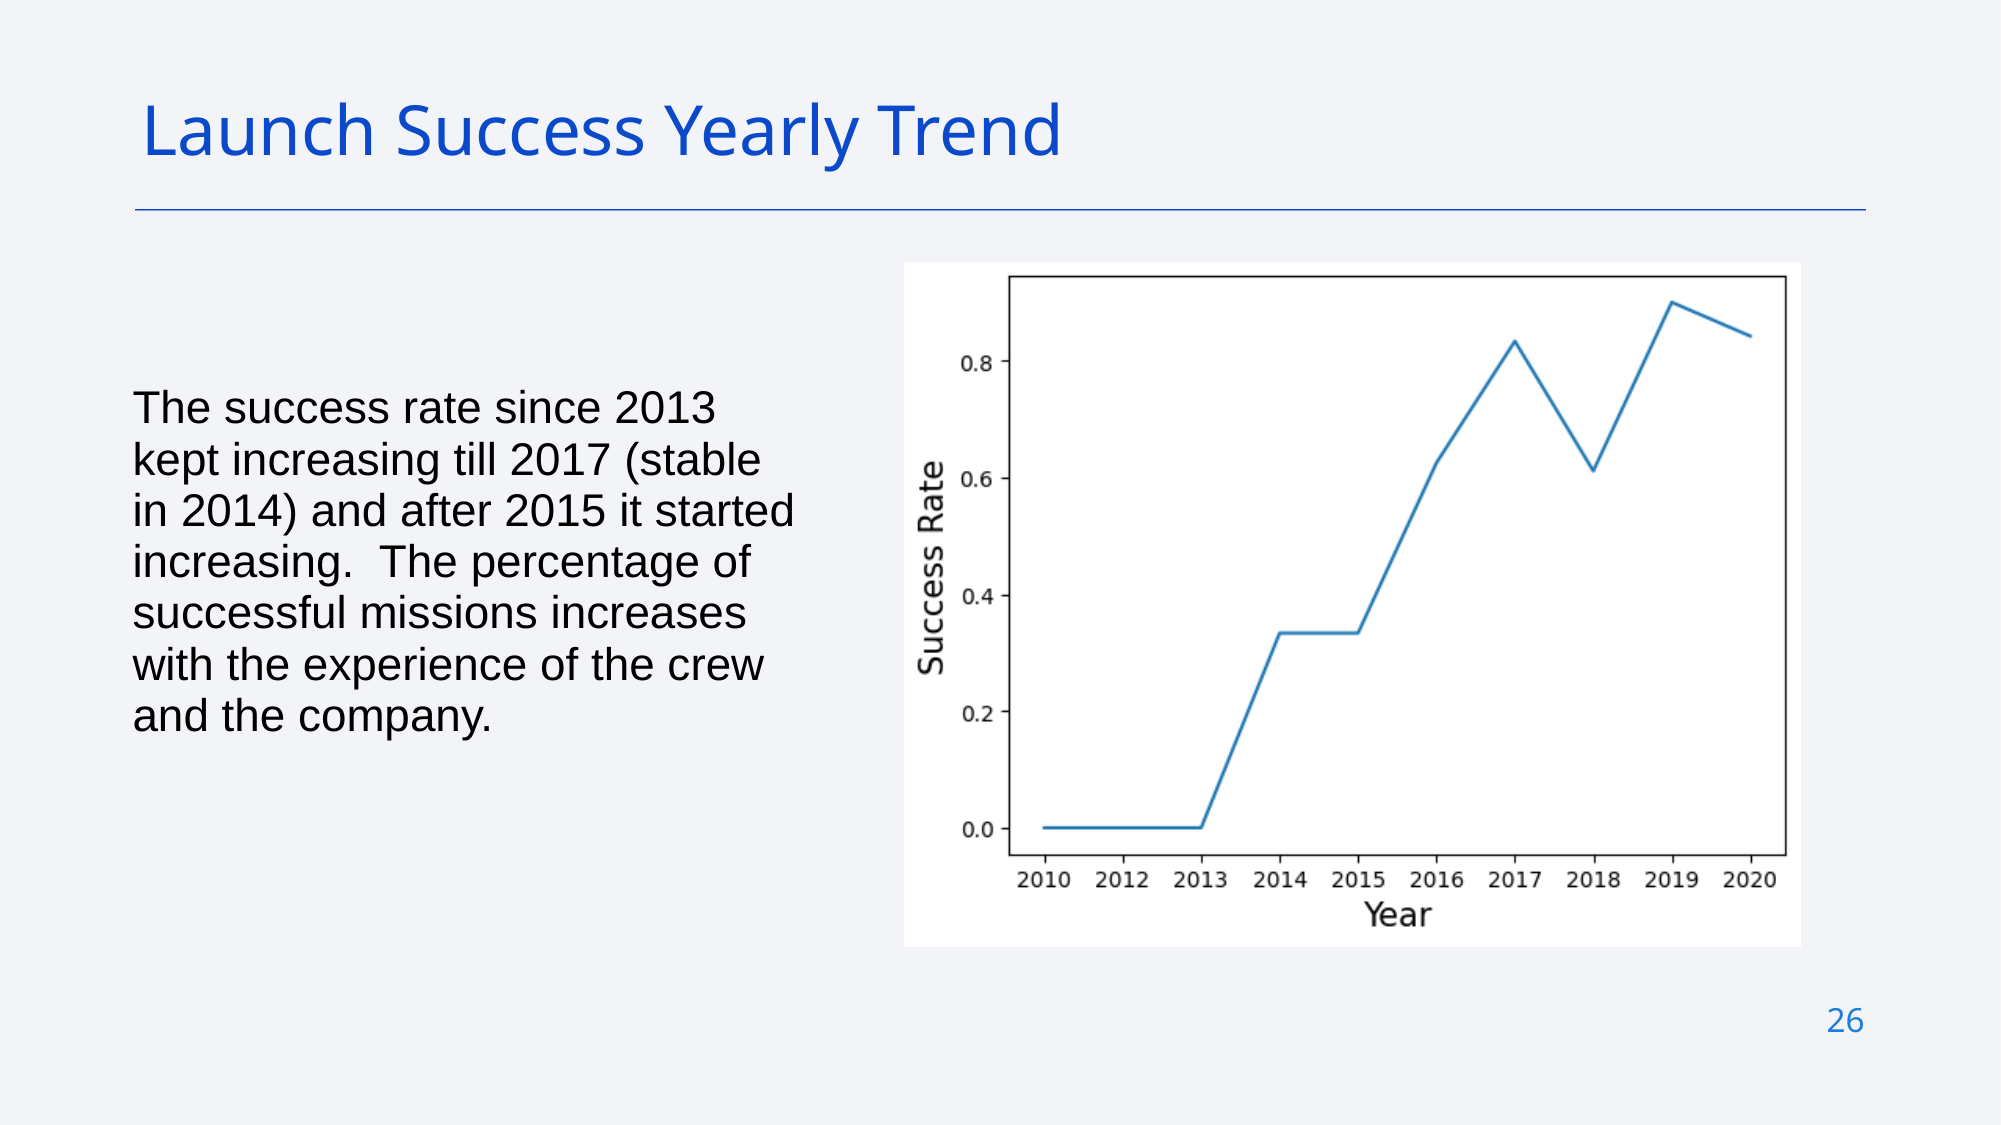

Launch Success Yearly Trend
The success rate since 2013 kept increasing till 2017 (stable in 2014) and after 2015 it started increasing. The percentage of successful missions increases with the experience of the crew and the company.
26